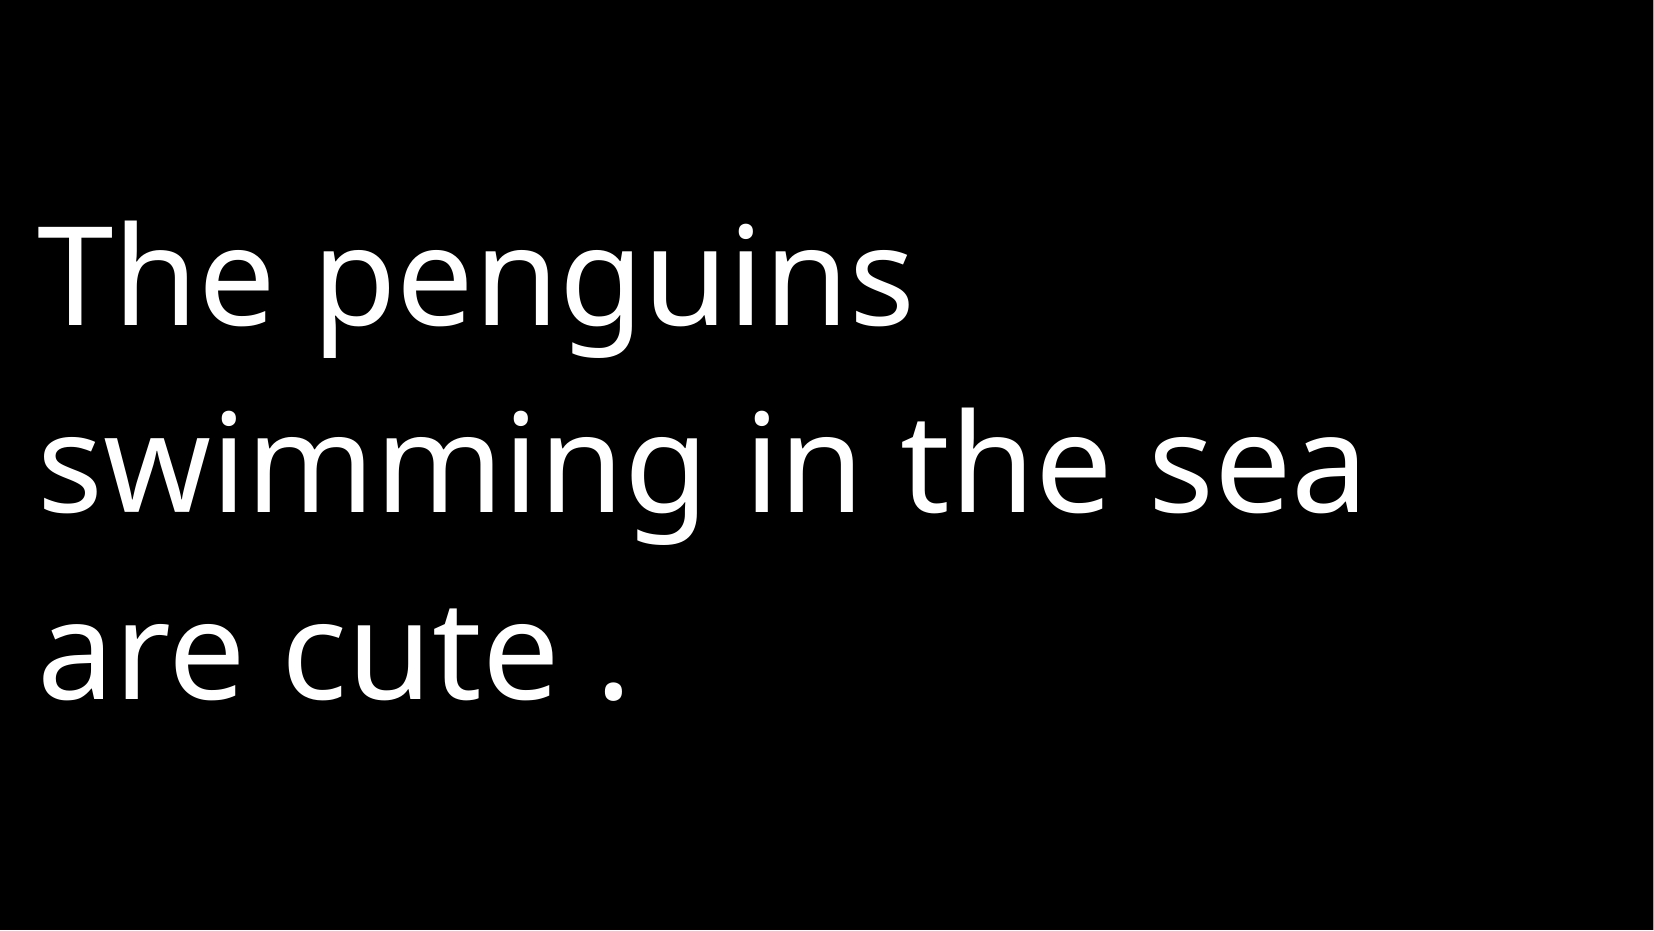

# The penguins swimming in the sea are cute .